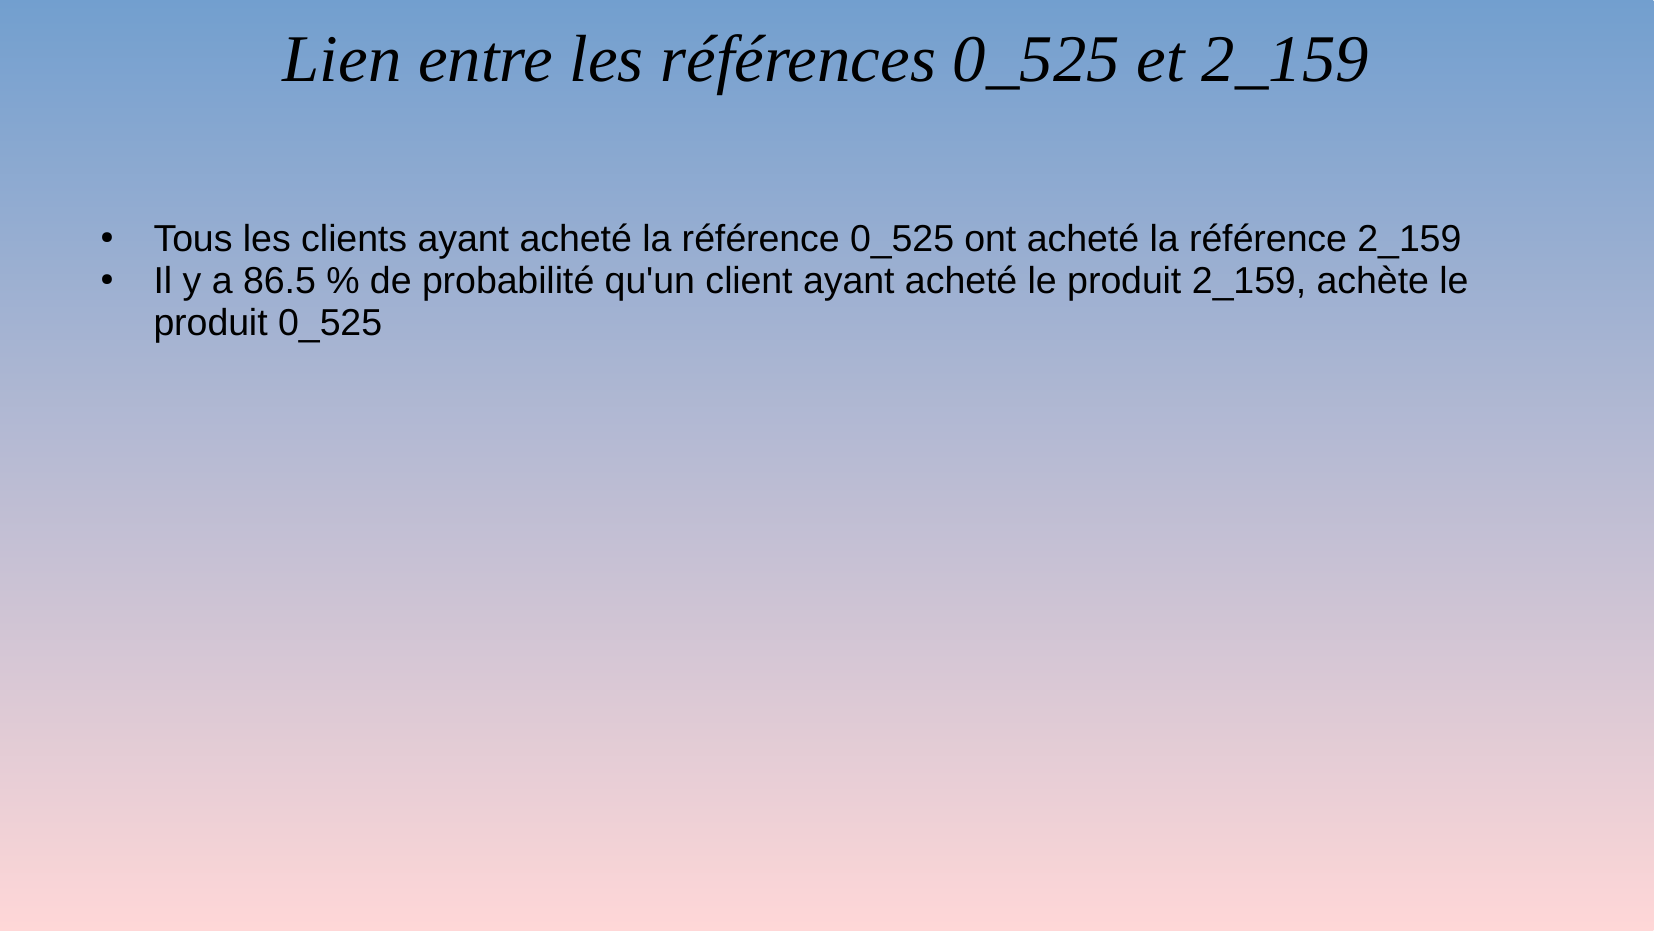

# Lien entre les références 0_525 et 2_159
Tous les clients ayant acheté la référence 0_525 ont acheté la référence 2_159
Il y a 86.5 % de probabilité qu'un client ayant acheté le produit 2_159, achète le produit 0_525